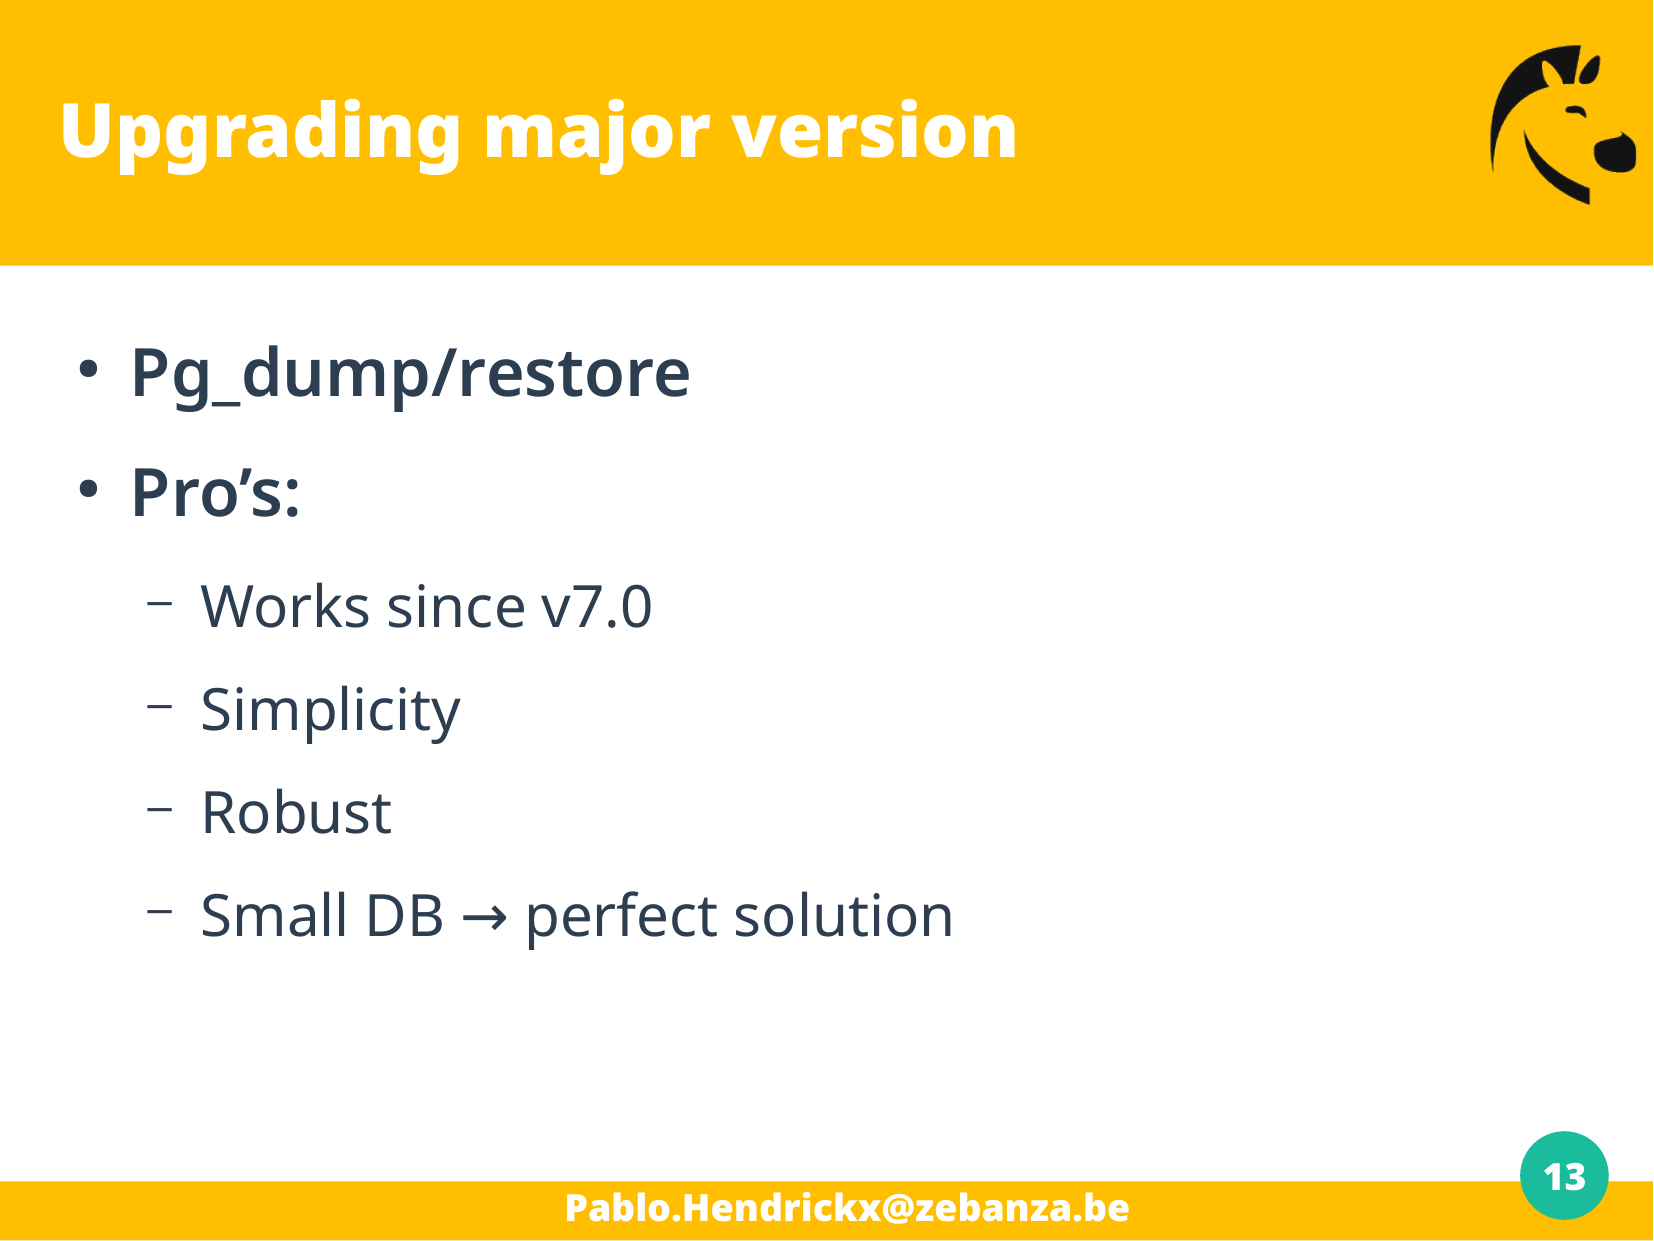

# Upgrading major version
Pg_dump/restore
Pro’s:
Works since v7.0
Simplicity
Robust
Small DB → perfect solution
13
Pablo.Hendrickx@zebanza.be